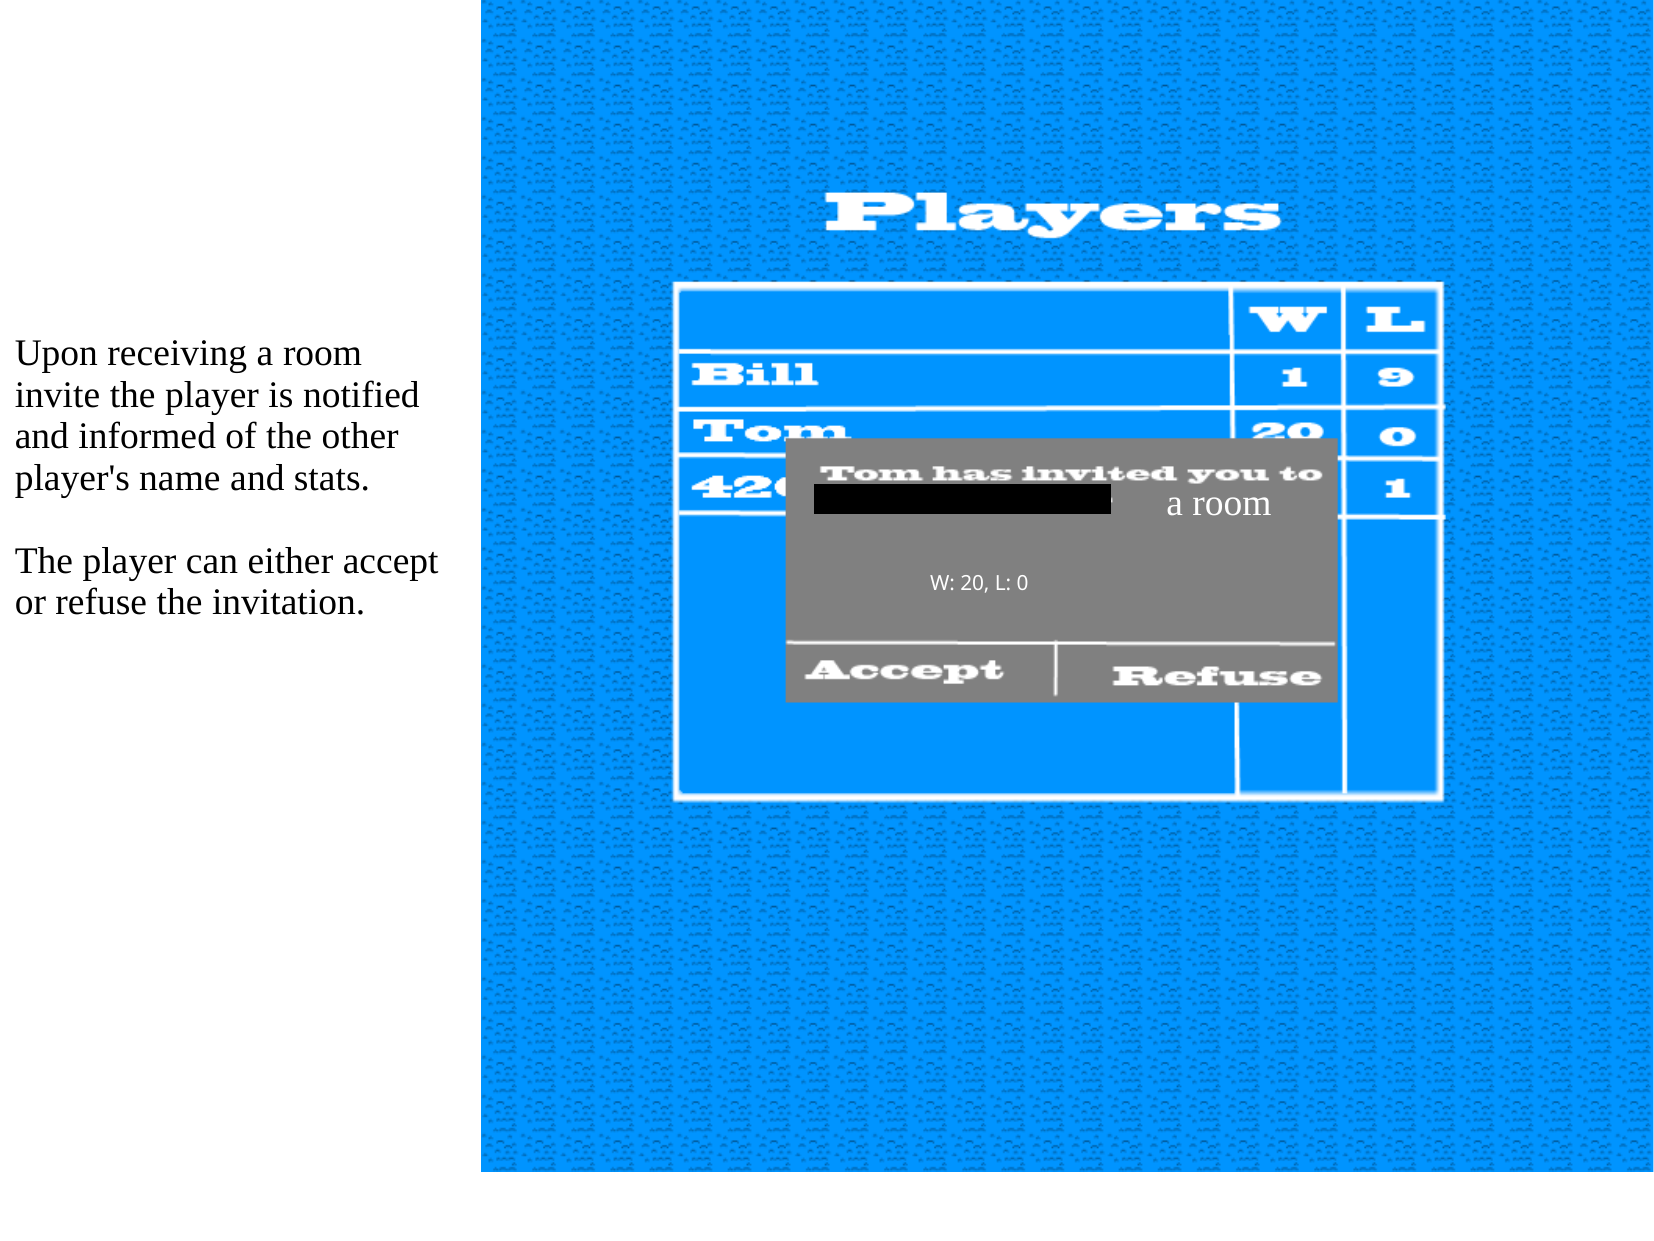

Upon receiving a room invite the player is notified and informed of the other player's name and stats.
The player can either accept or refuse the invitation.
a room
W: 20, L: 0